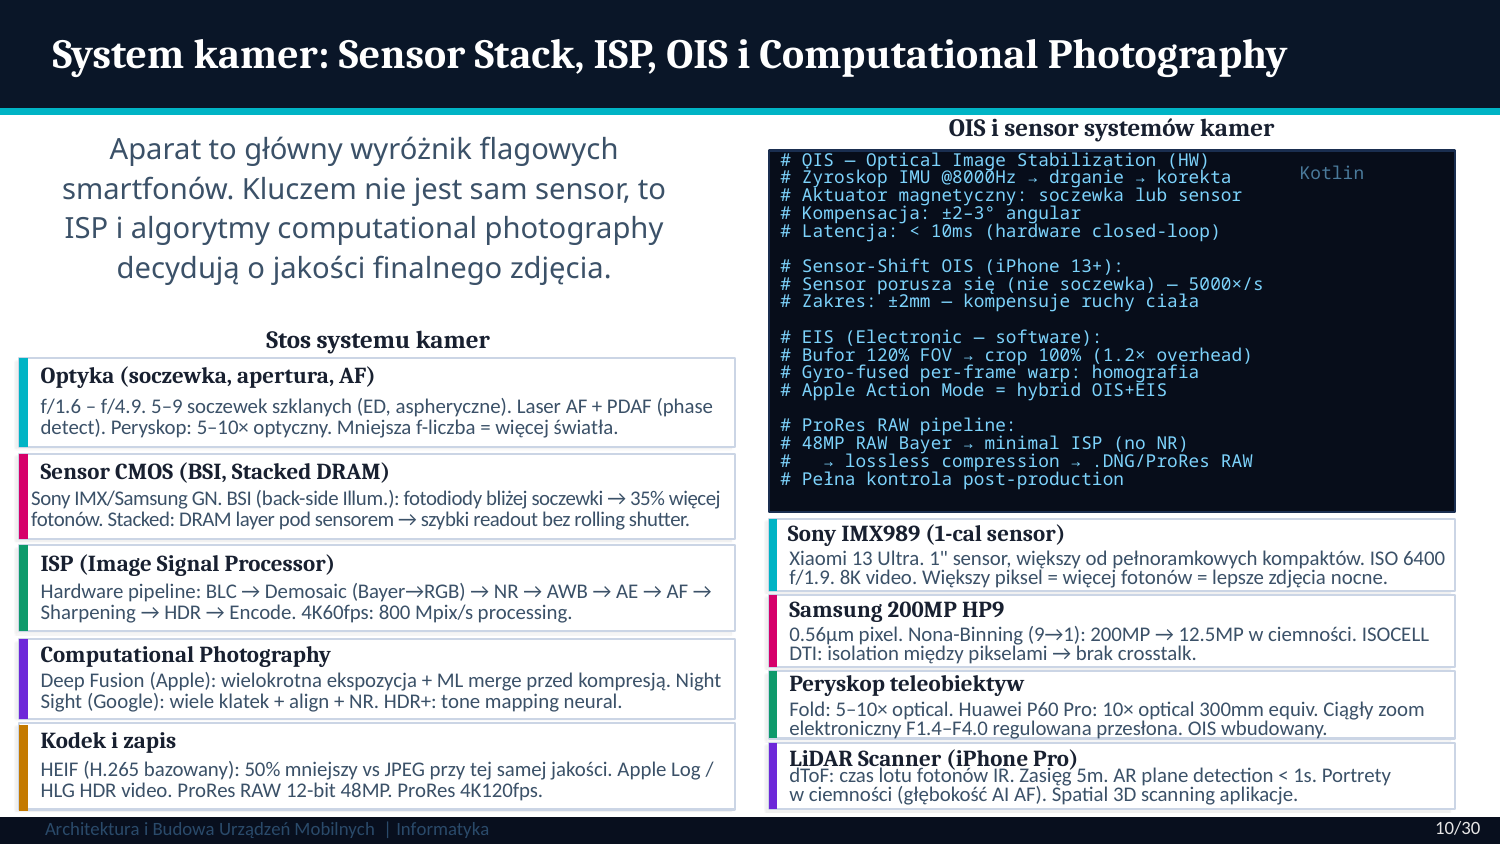

System kamer: Sensor Stack, ISP, OIS i Computational Photography
OIS i sensor systemów kamer
Aparat to główny wyróżnik flagowych smartfonów. Kluczem nie jest sam sensor, to ISP i algorytmy computational photography decydują o jakości finalnego zdjęcia.
# OIS — Optical Image Stabilization (HW)
# Żyroskop IMU @8000Hz → drganie → korekta
# Aktuator magnetyczny: soczewka lub sensor
# Kompensacja: ±2–3° angular
# Latencja: < 10ms (hardware closed-loop)
# Sensor-Shift OIS (iPhone 13+):
# Sensor porusza się (nie soczewka) — 5000×/s
# Zakres: ±2mm — kompensuje ruchy ciała
# EIS (Electronic — software):
# Bufor 120% FOV → crop 100% (1.2× overhead)
# Gyro-fused per-frame warp: homografia
# Apple Action Mode = hybrid OIS+EIS
# ProRes RAW pipeline:
# 48MP RAW Bayer → minimal ISP (no NR)
# → lossless compression → .DNG/ProRes RAW
# Pełna kontrola post-production
Kotlin
Stos systemu kamer
Optyka (soczewka, apertura, AF)
f/1.6 – f/4.9. 5–9 soczewek szklanych (ED, aspheryczne). Laser AF + PDAF (phase detect). Peryskop: 5–10× optyczny. Mniejsza f-liczba = więcej światła.
Sensor CMOS (BSI, Stacked DRAM)
Sony IMX/Samsung GN. BSI (back-side Illum.): fotodiody bliżej soczewki → 35% więcej fotonów. Stacked: DRAM layer pod sensorem → szybki readout bez rolling shutter.
Sony IMX989 (1-cal sensor)
Xiaomi 13 Ultra. 1" sensor, większy od pełnoramkowych kompaktów. ISO 6400 f/1.9. 8K video. Większy piksel = więcej fotonów = lepsze zdjęcia nocne.
ISP (Image Signal Processor)
Hardware pipeline: BLC → Demosaic (Bayer→RGB) → NR → AWB → AE → AF → Sharpening → HDR → Encode. 4K60fps: 800 Mpix/s processing.
Samsung 200MP HP9
0.56μm pixel. Nona-Binning (9→1): 200MP → 12.5MP w ciemności. ISOCELL DTI: isolation między pikselami → brak crosstalk.
Computational Photography
Deep Fusion (Apple): wielokrotna ekspozycja + ML merge przed kompresją. Night Sight (Google): wiele klatek + align + NR. HDR+: tone mapping neural.
Peryskop teleobiektyw
Fold: 5–10× optical. Huawei P60 Pro: 10× optical 300mm equiv. Ciągły zoom elektroniczny F1.4–F4.0 regulowana przesłona. OIS wbudowany.
Kodek i zapis
HEIF (H.265 bazowany): 50% mniejszy vs JPEG przy tej samej jakości. Apple Log / HLG HDR video. ProRes RAW 12-bit 48MP. ProRes 4K120fps.
LiDAR Scanner (iPhone Pro)
dToF: czas lotu fotonów IR. Zasięg 5m. AR plane detection < 1s. Portrety
w ciemności (głębokość AI AF). Spatial 3D scanning aplikacje.
Architektura i Budowa Urządzeń Mobilnych | Informatyka